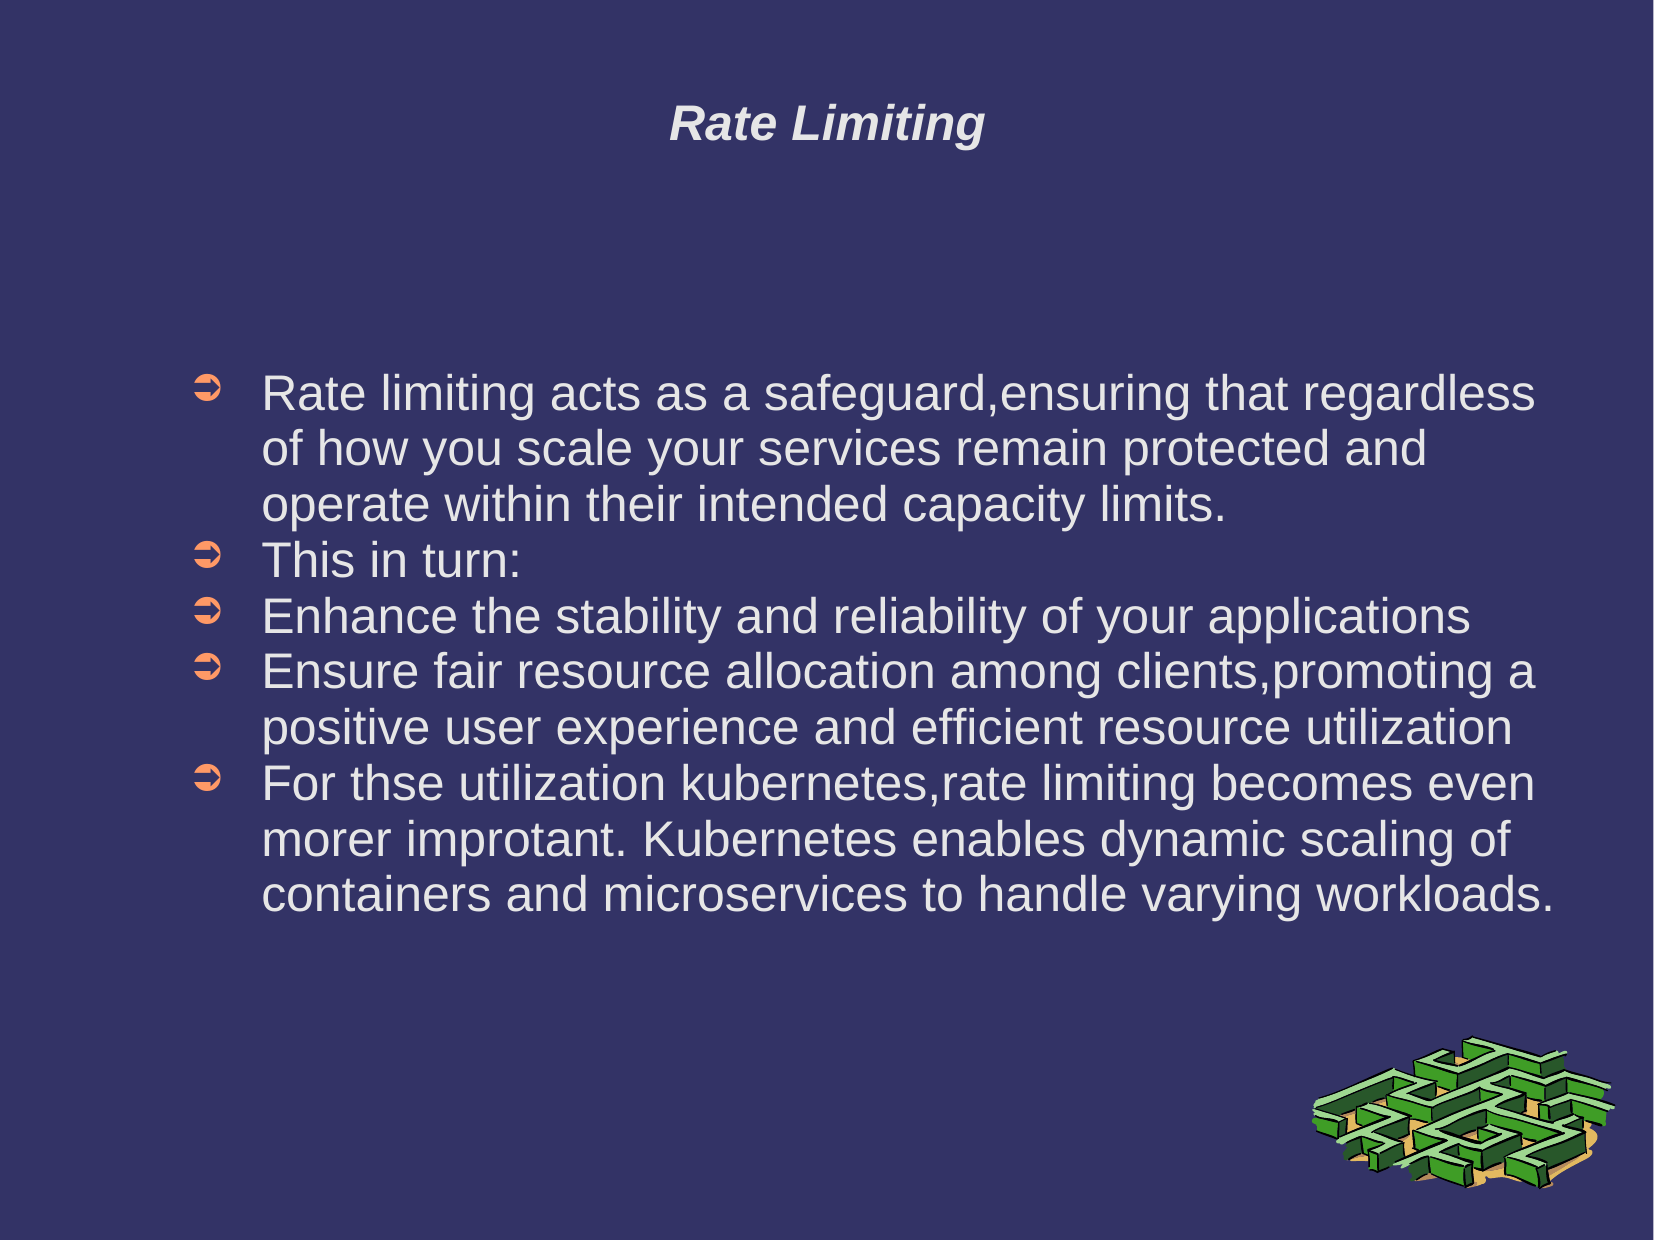

# Rate Limiting
Rate limiting acts as a safeguard,ensuring that regardless of how you scale your services remain protected and operate within their intended capacity limits.
This in turn:
Enhance the stability and reliability of your applications
Ensure fair resource allocation among clients,promoting a positive user experience and efficient resource utilization
For thse utilization kubernetes,rate limiting becomes even morer improtant. Kubernetes enables dynamic scaling of containers and microservices to handle varying workloads.